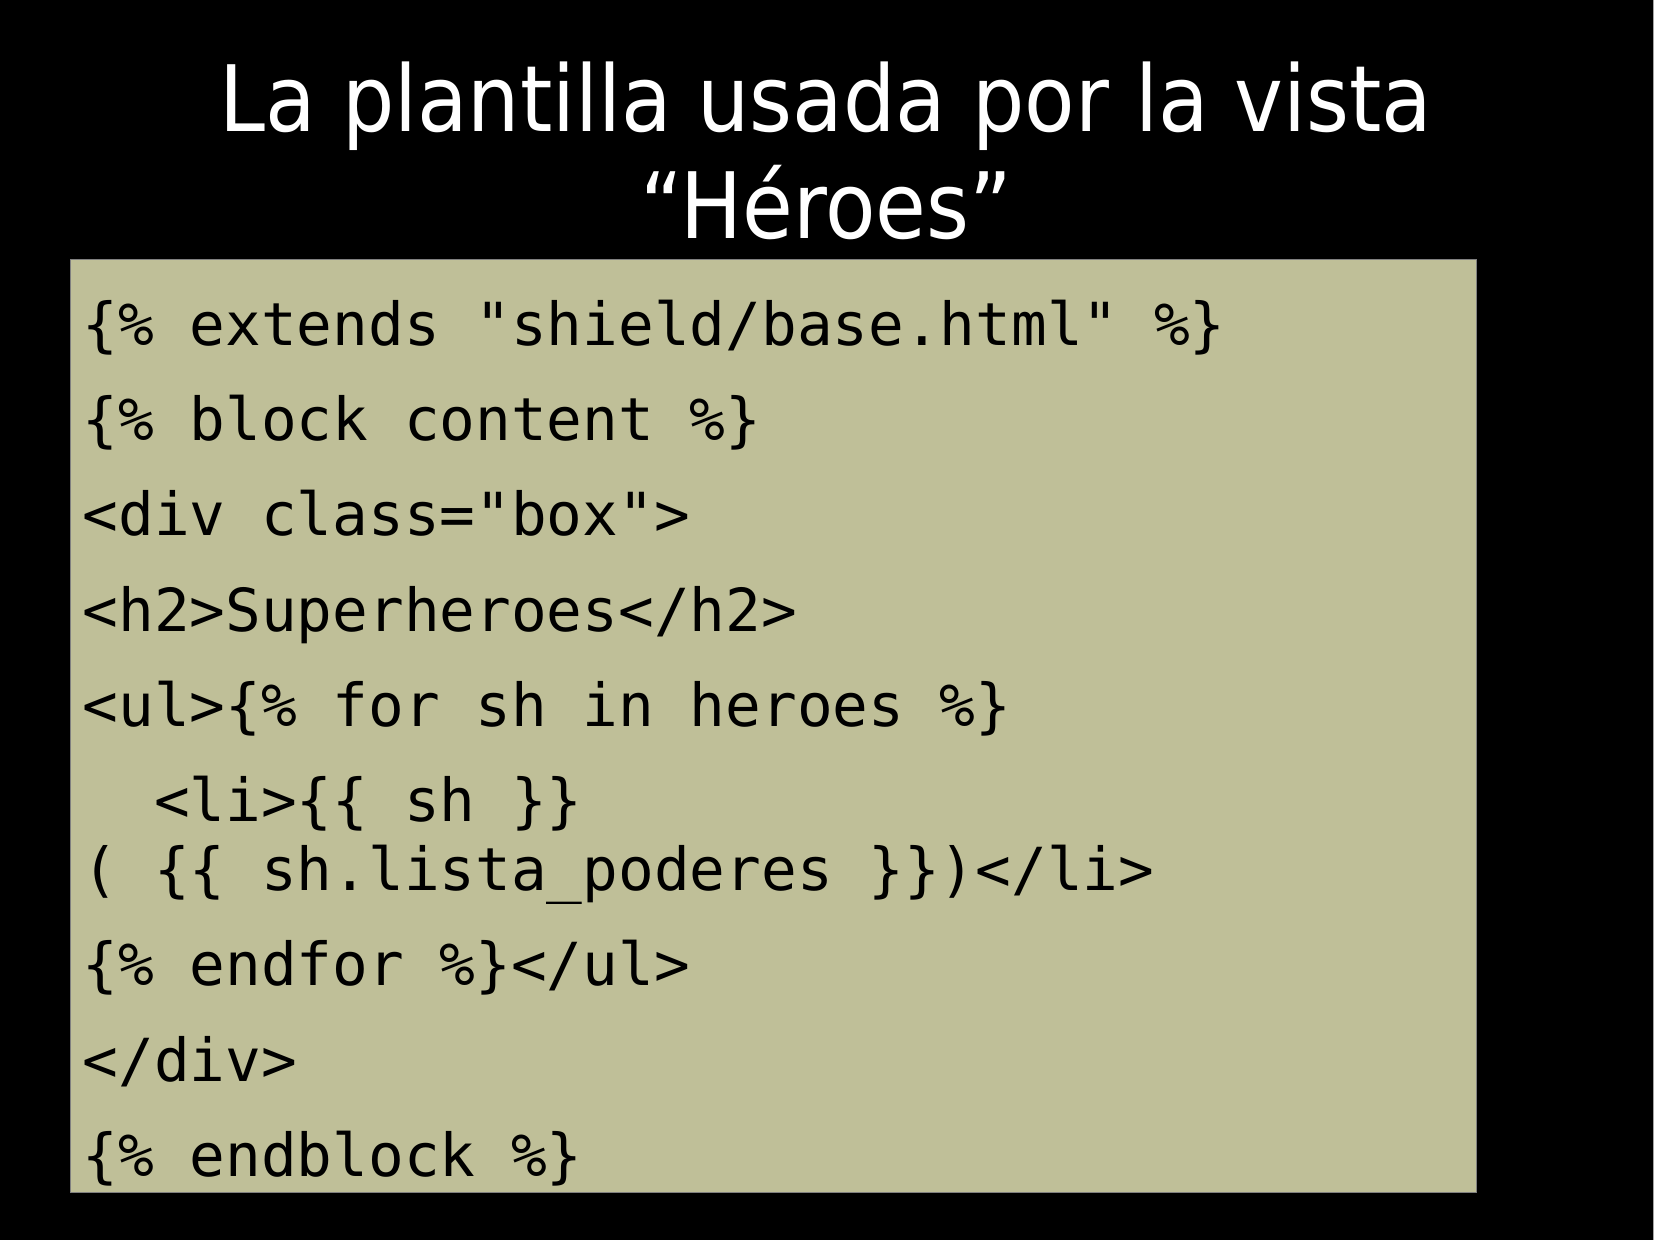

# La plantilla usada por la vista “Héroes”
{% extends "shield/base.html" %}
{% block content %}
<div class="box">
<h2>Superheroes</h2>
<ul>{% for sh in heroes %}
 <li>{{ sh }} ( {{ sh.lista_poderes }})</li>
{% endfor %}</ul>
</div>
{% endblock %}